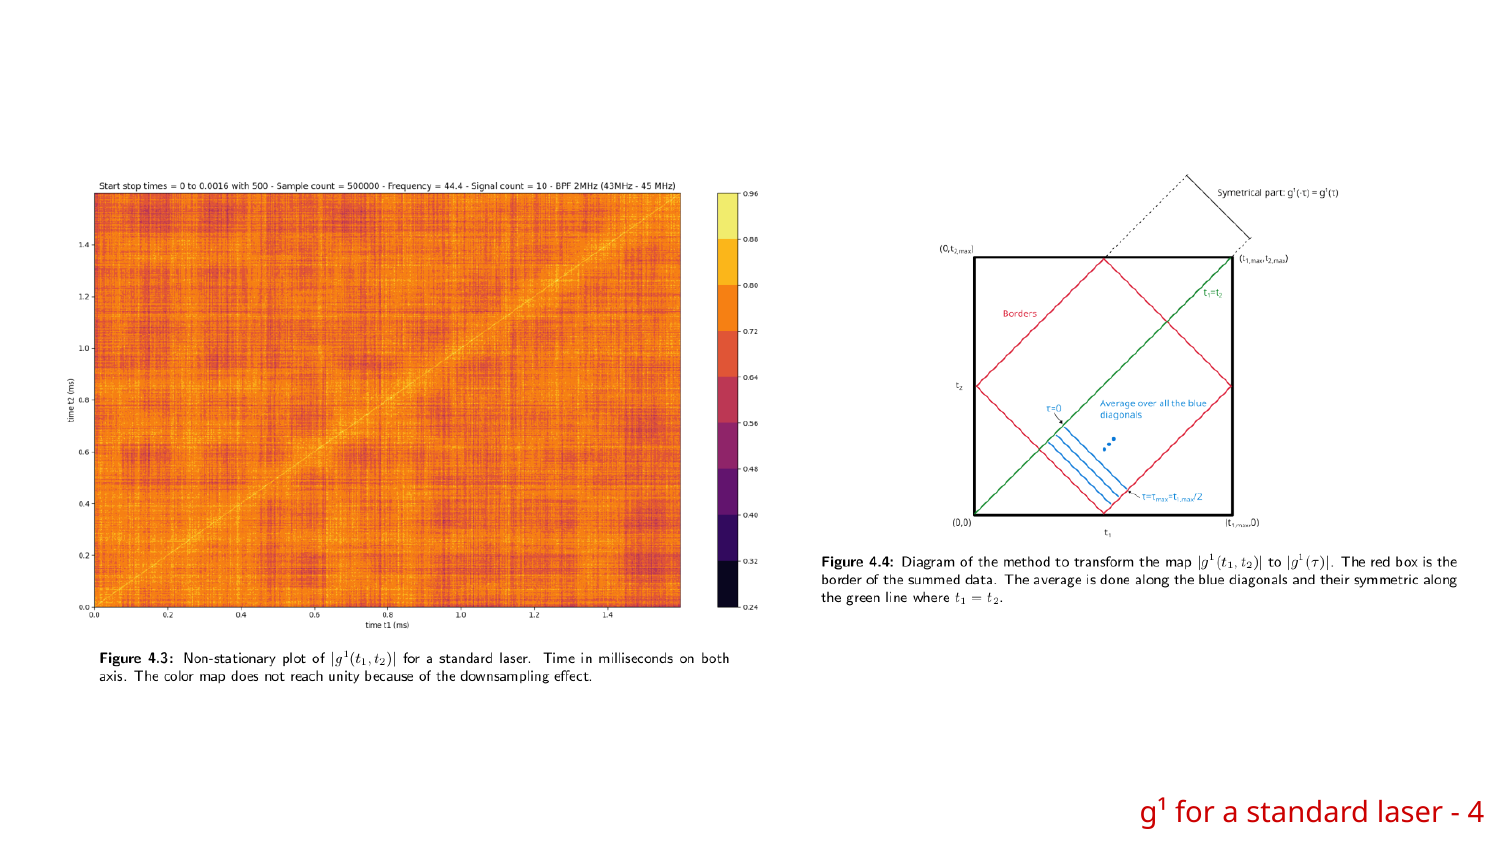

g¹ for a standard laser - 4